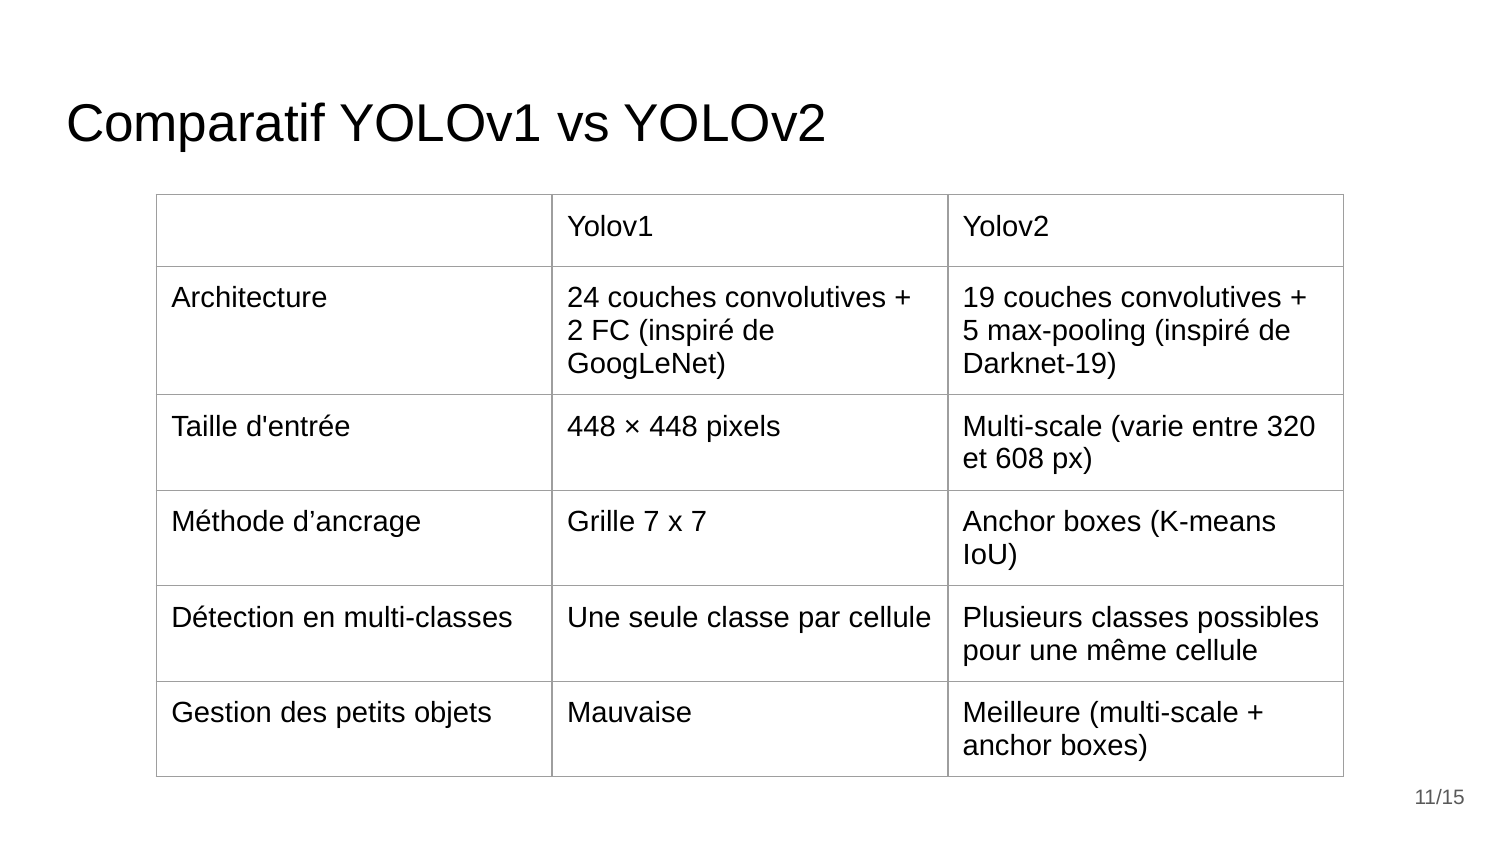

# Comparatif YOLOv1 vs YOLOv2
| | Yolov1 | Yolov2 |
| --- | --- | --- |
| Architecture | 24 couches convolutives + 2 FC (inspiré de GoogLeNet) | 19 couches convolutives + 5 max-pooling (inspiré de Darknet-19) |
| Taille d'entrée | 448 × 448 pixels | Multi-scale (varie entre 320 et 608 px) |
| Méthode d’ancrage | Grille 7 x 7 | Anchor boxes (K-means IoU) |
| Détection en multi-classes | Une seule classe par cellule | Plusieurs classes possibles pour une même cellule |
| Gestion des petits objets | Mauvaise | Meilleure (multi-scale + anchor boxes) |